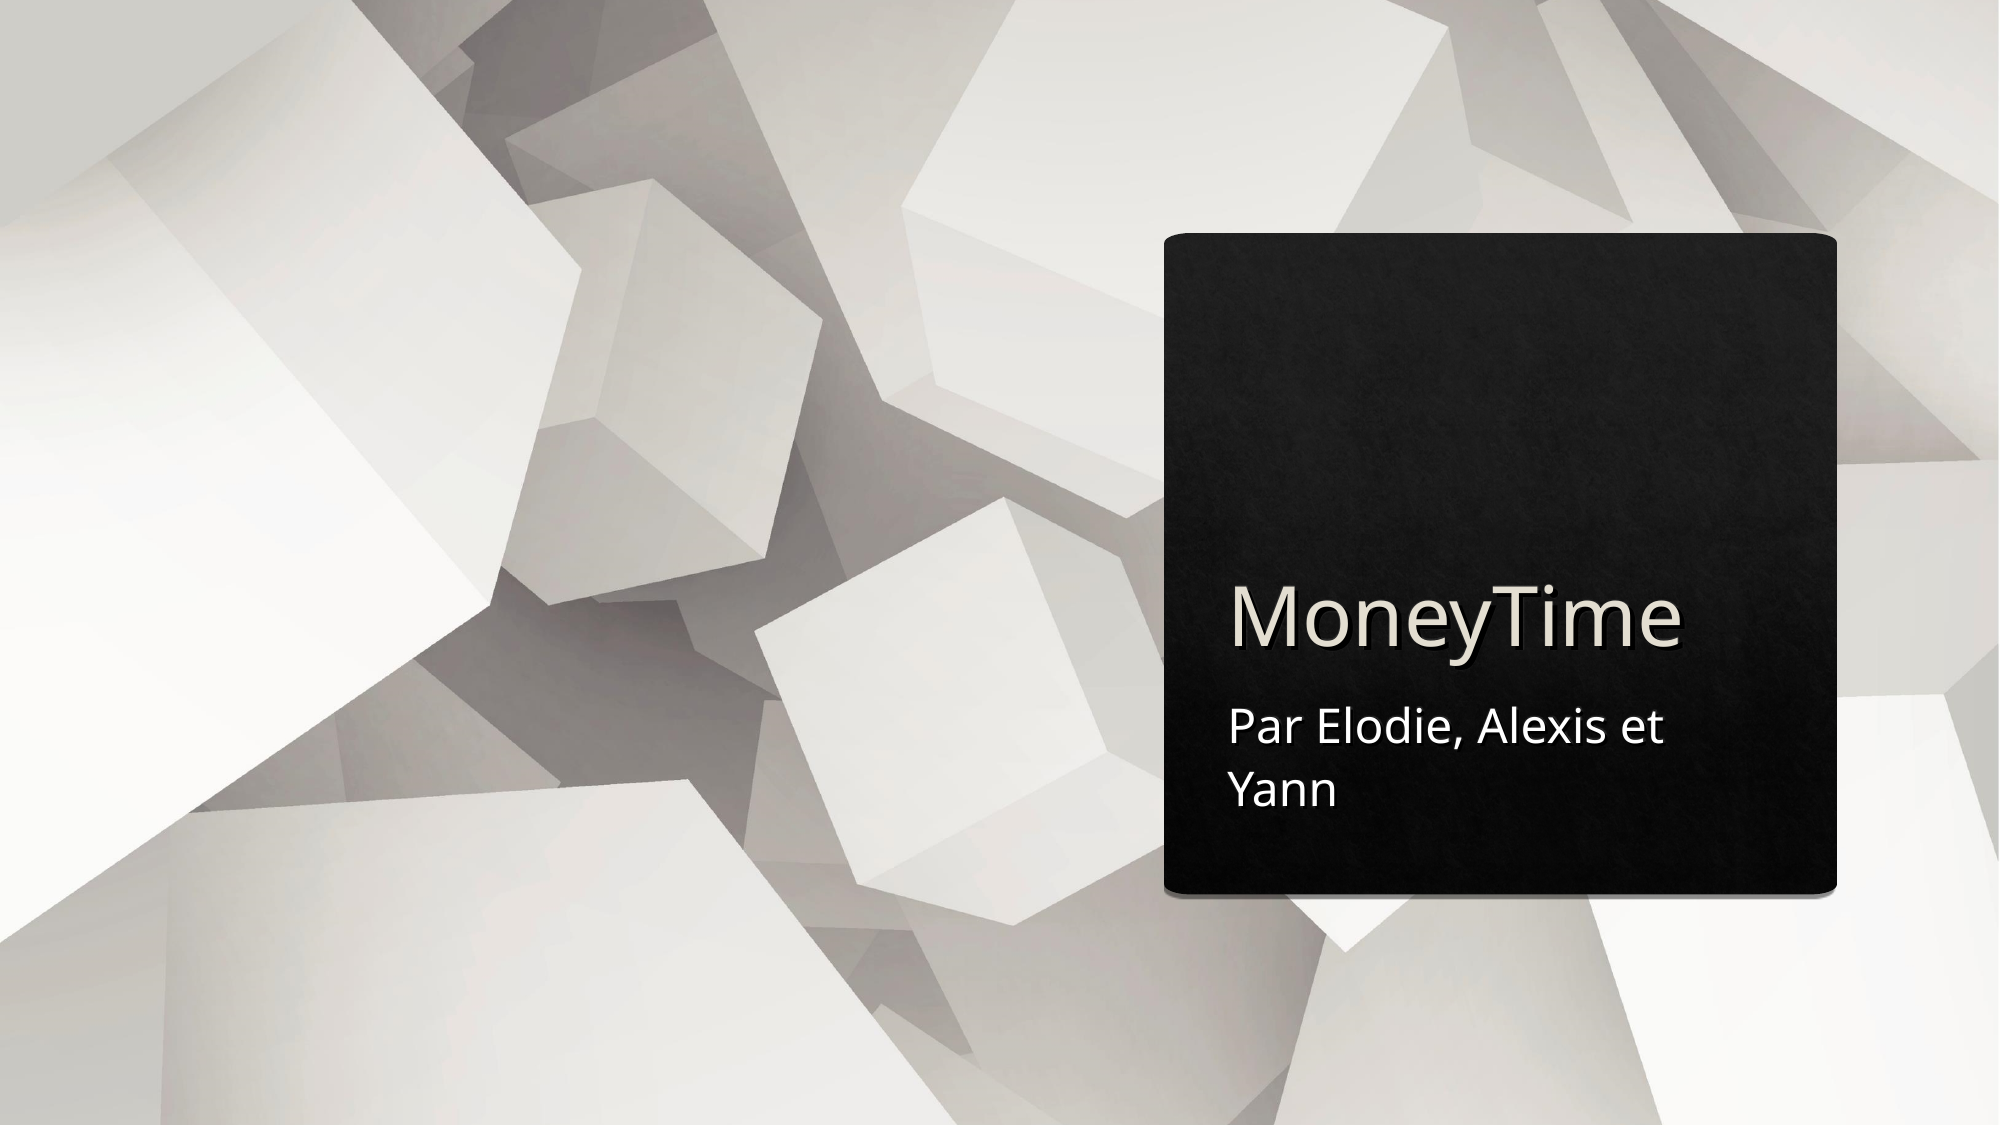

# MoneyTime
Par Elodie, Alexis et Yann